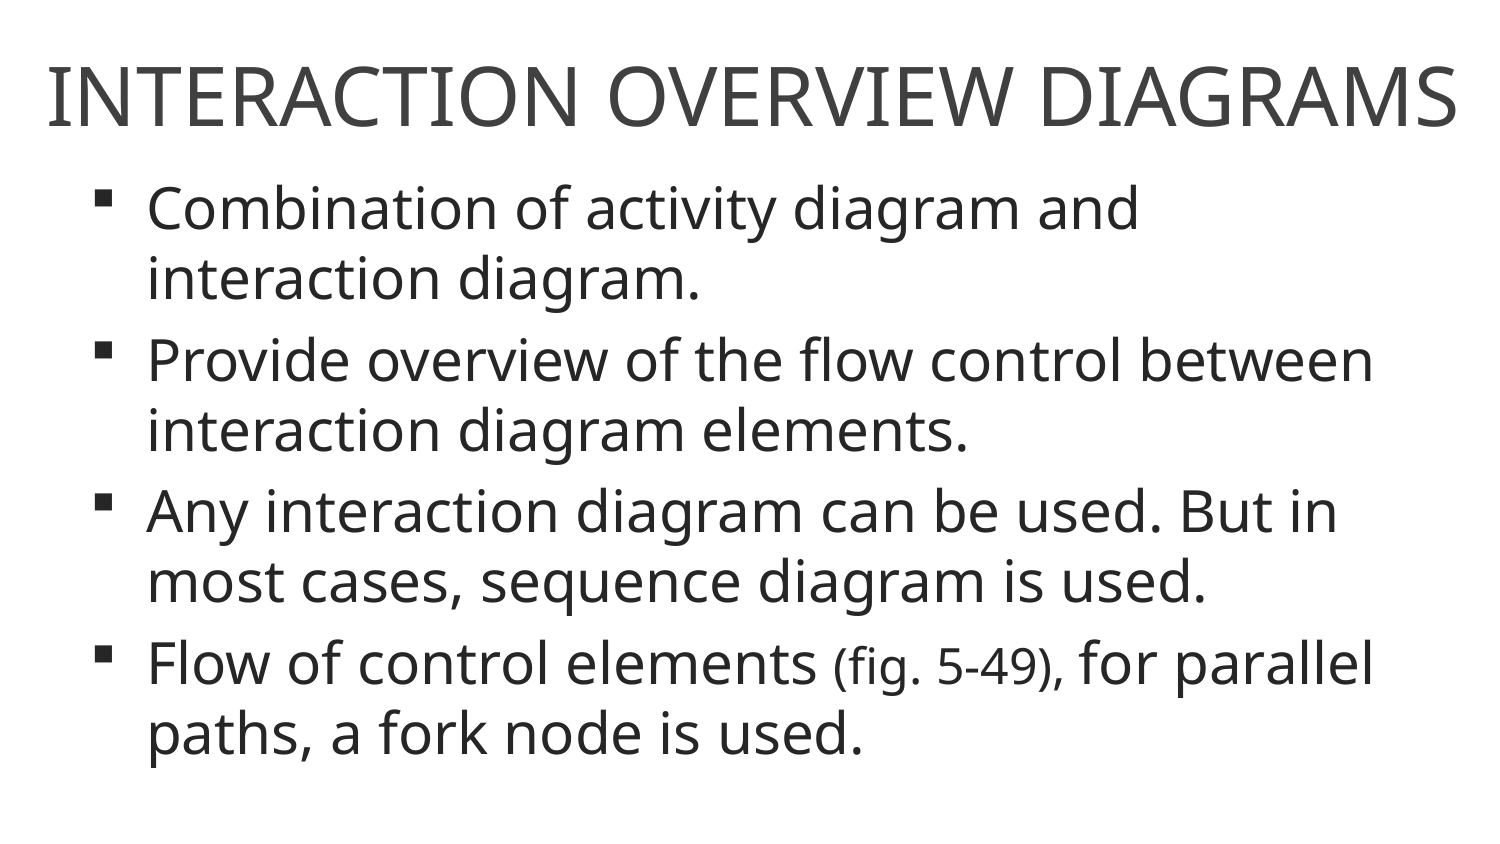

# Interaction overview diagrams
Combination of activity diagram and interaction diagram.
Provide overview of the flow control between interaction diagram elements.
Any interaction diagram can be used. But in most cases, sequence diagram is used.
Flow of control elements (fig. 5-49), for parallel paths, a fork node is used.